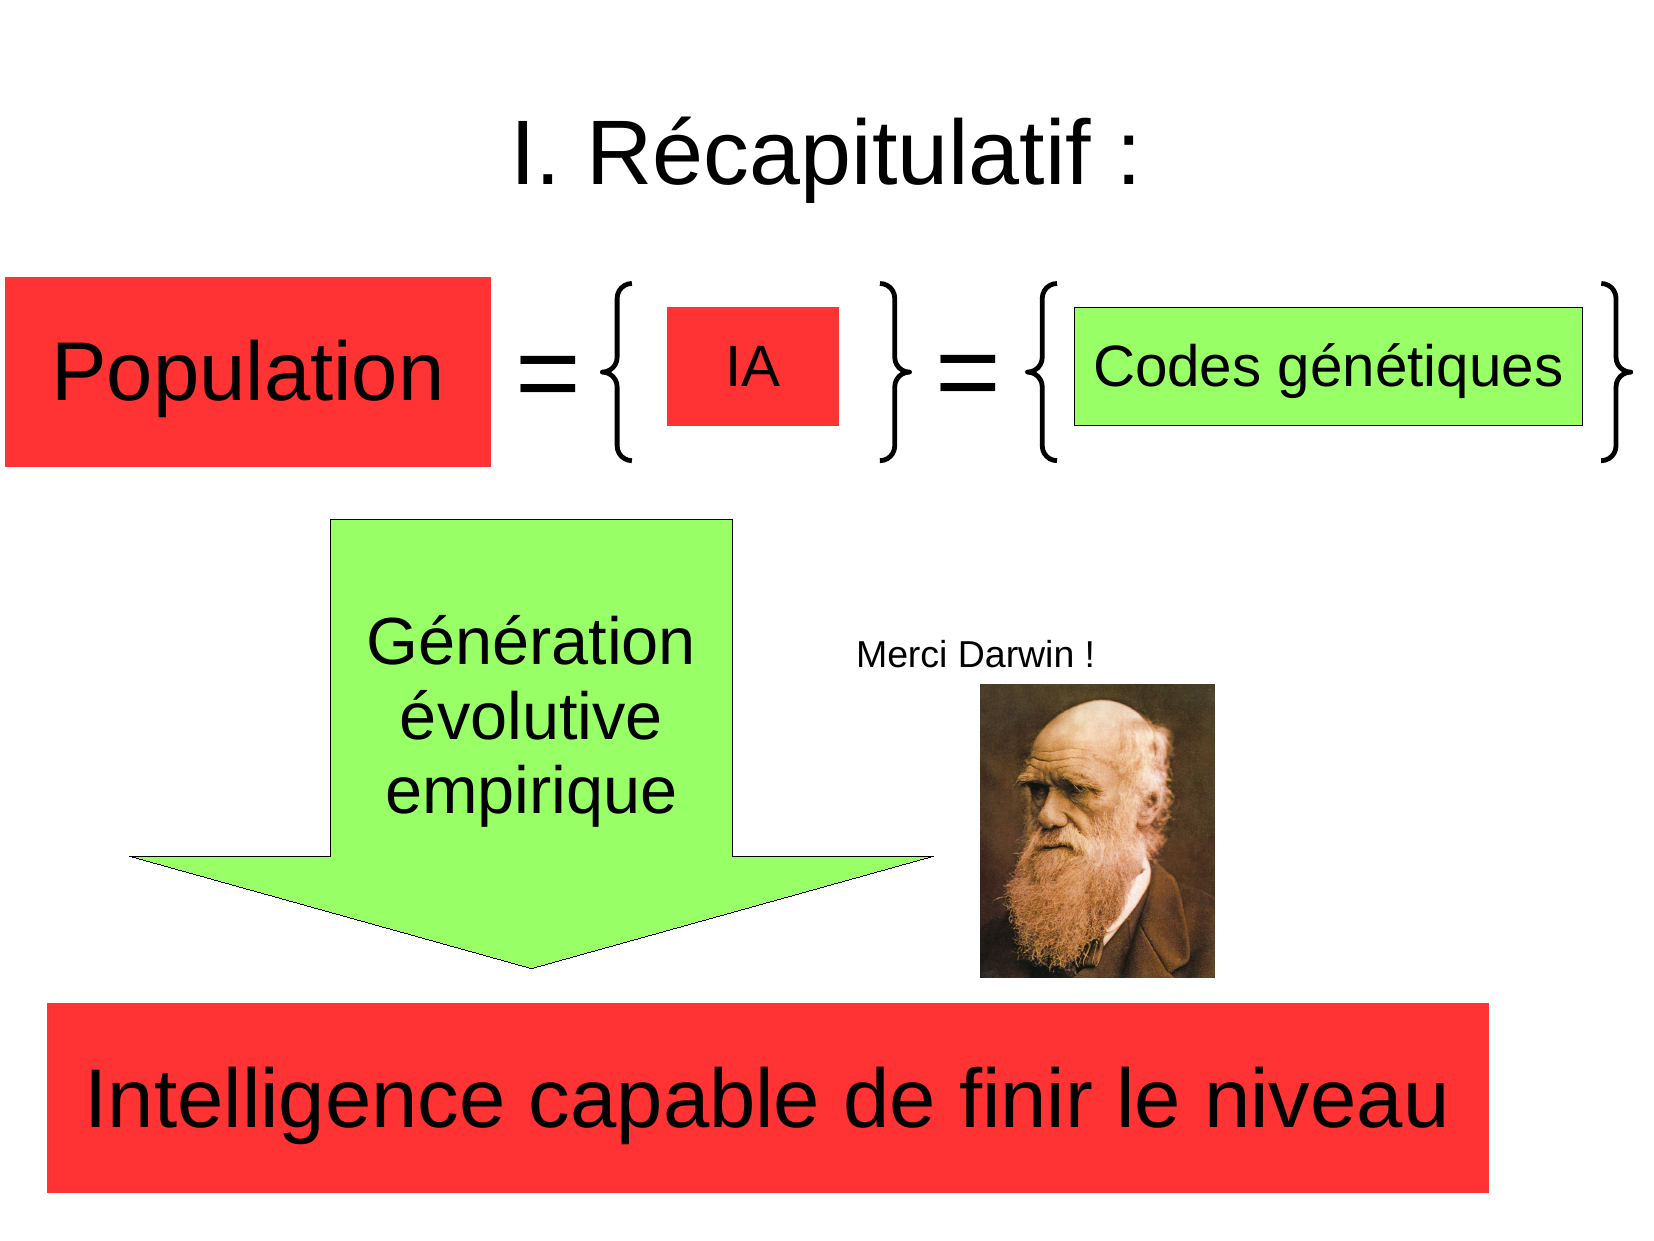

# I. Récapitulatif :
Population
=
=
IA
Codes génétiques
Génération
évolutive
empirique
Merci Darwin !
Intelligence capable de finir le niveau